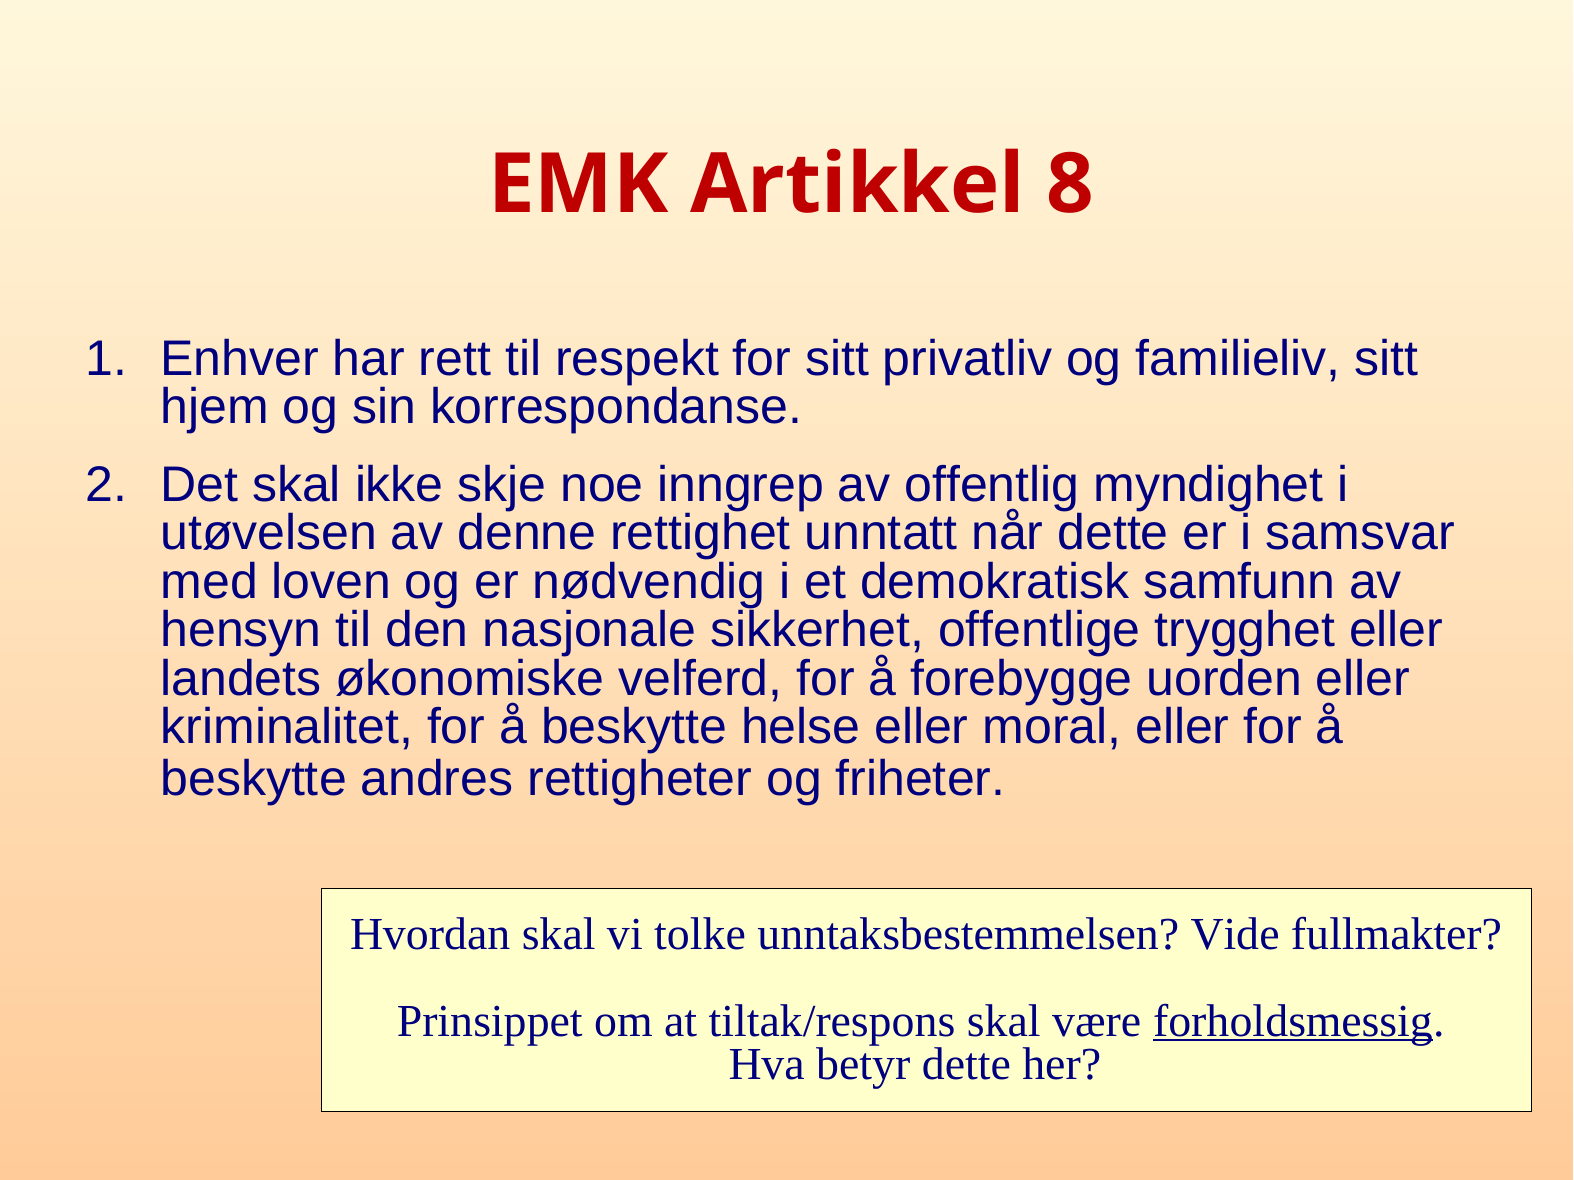

# EMK Artikkel 8
Enhver har rett til respekt for sitt privatliv og familieliv, sitt hjem og sin korrespondanse.
Det skal ikke skje noe inngrep av offentlig myndighet i utøvelsen av denne rettighet unntatt når dette er i samsvar med loven og er nødvendig i et demokratisk samfunn av hensyn til den nasjonale sikkerhet, offentlige trygghet eller landets økonomiske velferd, for å forebygge uorden eller kriminalitet, for å beskytte helse eller moral, eller for å beskytte andres rettigheter og friheter.
Hvordan skal vi tolke unntaksbestemmelsen? Vide fullmakter?
Prinsippet om at tiltak/respons skal være forholdsmessig.
Hva betyr dette her?